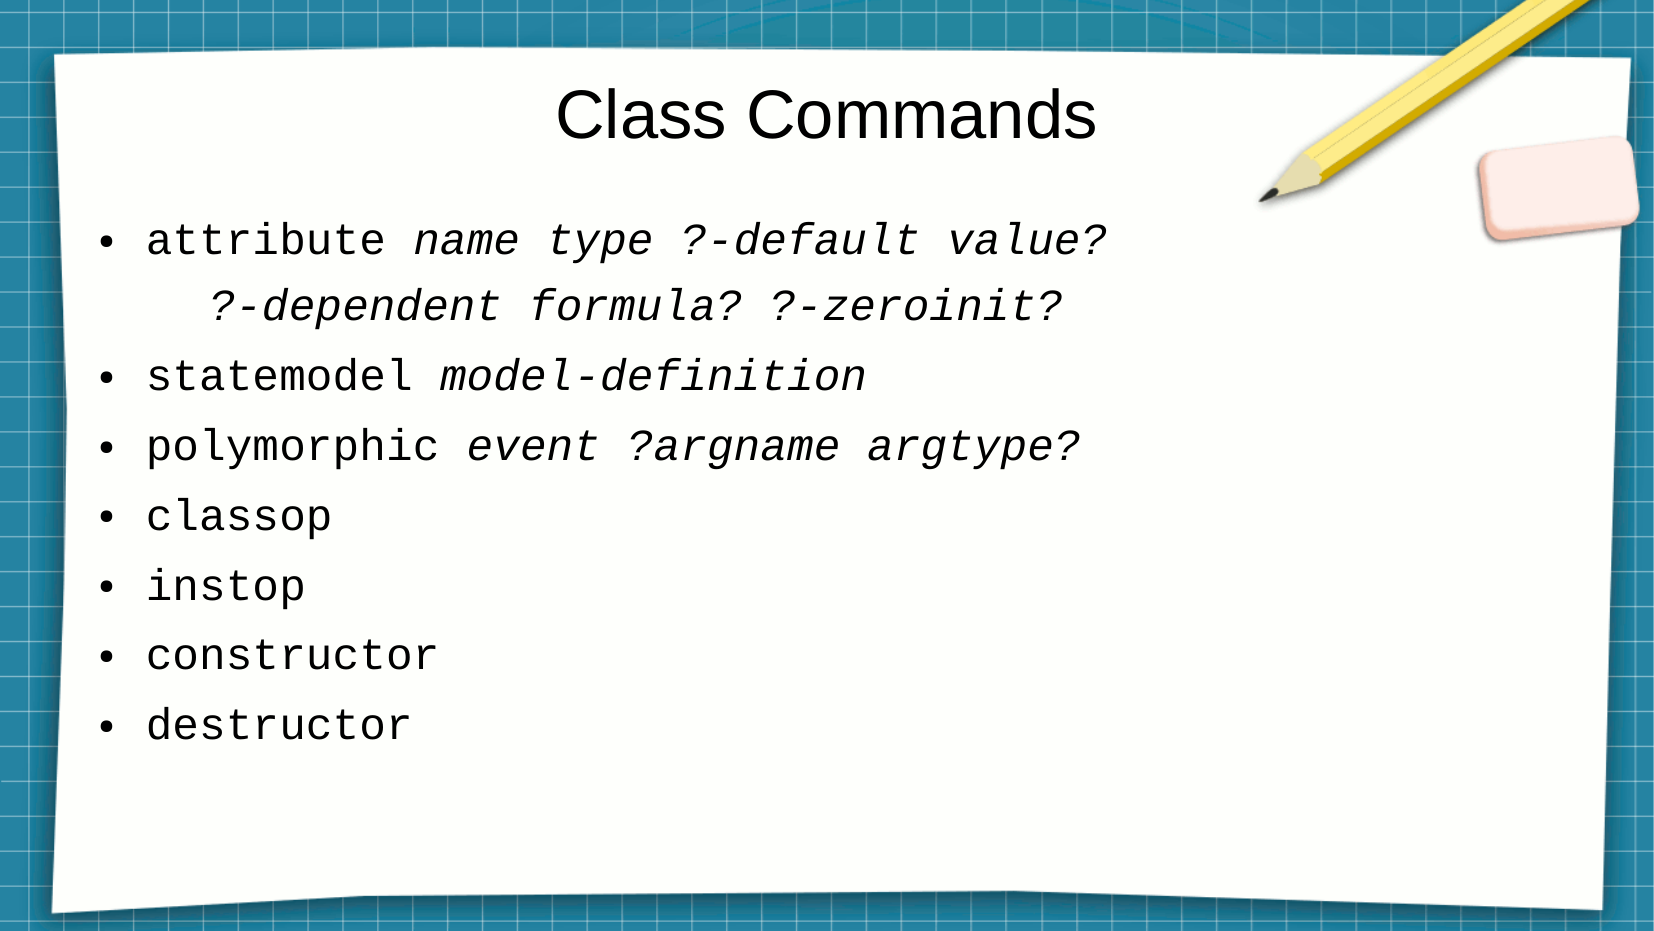

# Class Commands
attribute name type ?-default value?
?-dependent formula? ?-zeroinit?
statemodel model-definition
polymorphic event ?argname argtype?
classop
instop
constructor
destructor